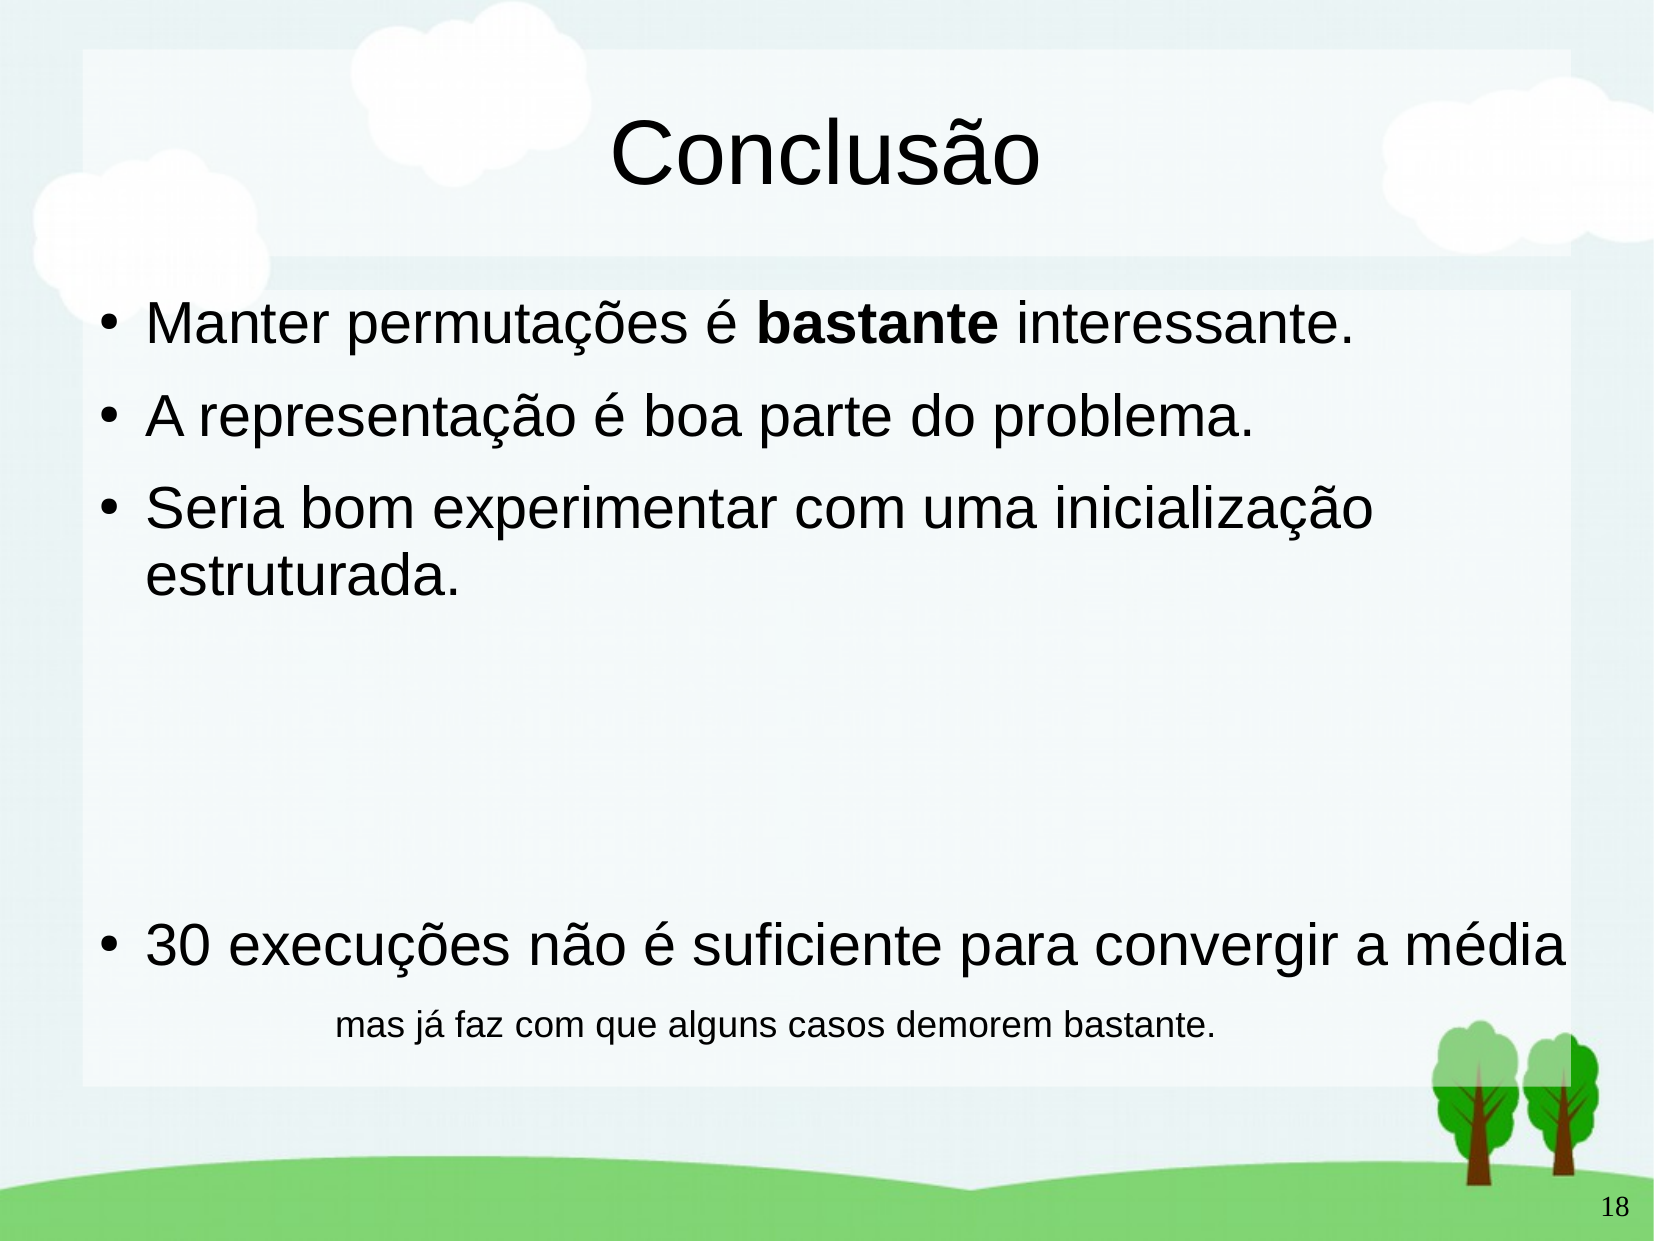

# Conclusão
Manter permutações é bastante interessante.
A representação é boa parte do problema.
Seria bom experimentar com uma inicialização estruturada.
30 execuções não é suficiente para convergir a média
mas já faz com que alguns casos demorem bastante.
18